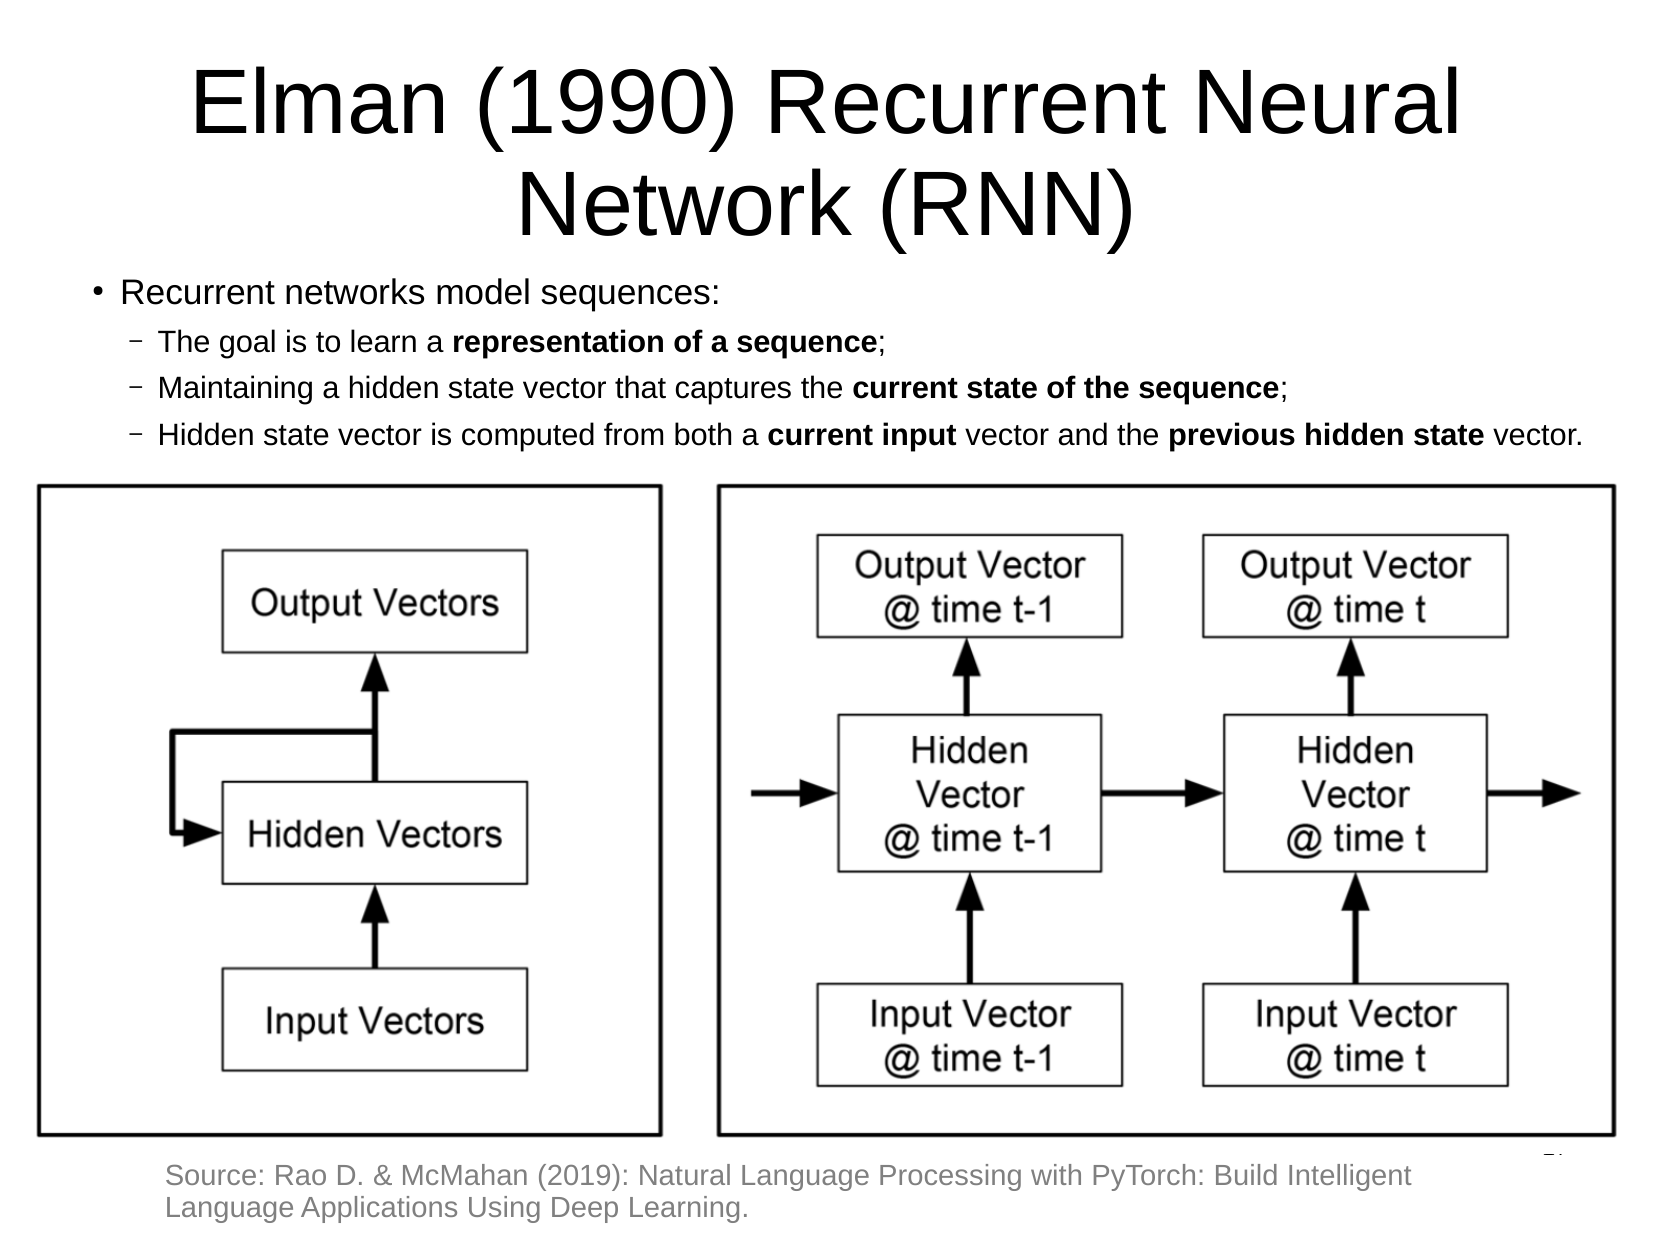

# Elman (1990) Recurrent Neural Network (RNN)
Recurrent networks model sequences:
The goal is to learn a representation of a sequence;
Maintaining a hidden state vector that captures the current state of the sequence;
Hidden state vector is computed from both a current input vector and the previous hidden state vector.
17
Source: Rao D. & McMahan (2019): Natural Language Processing with PyTorch: Build Intelligent Language Applications Using Deep Learning.